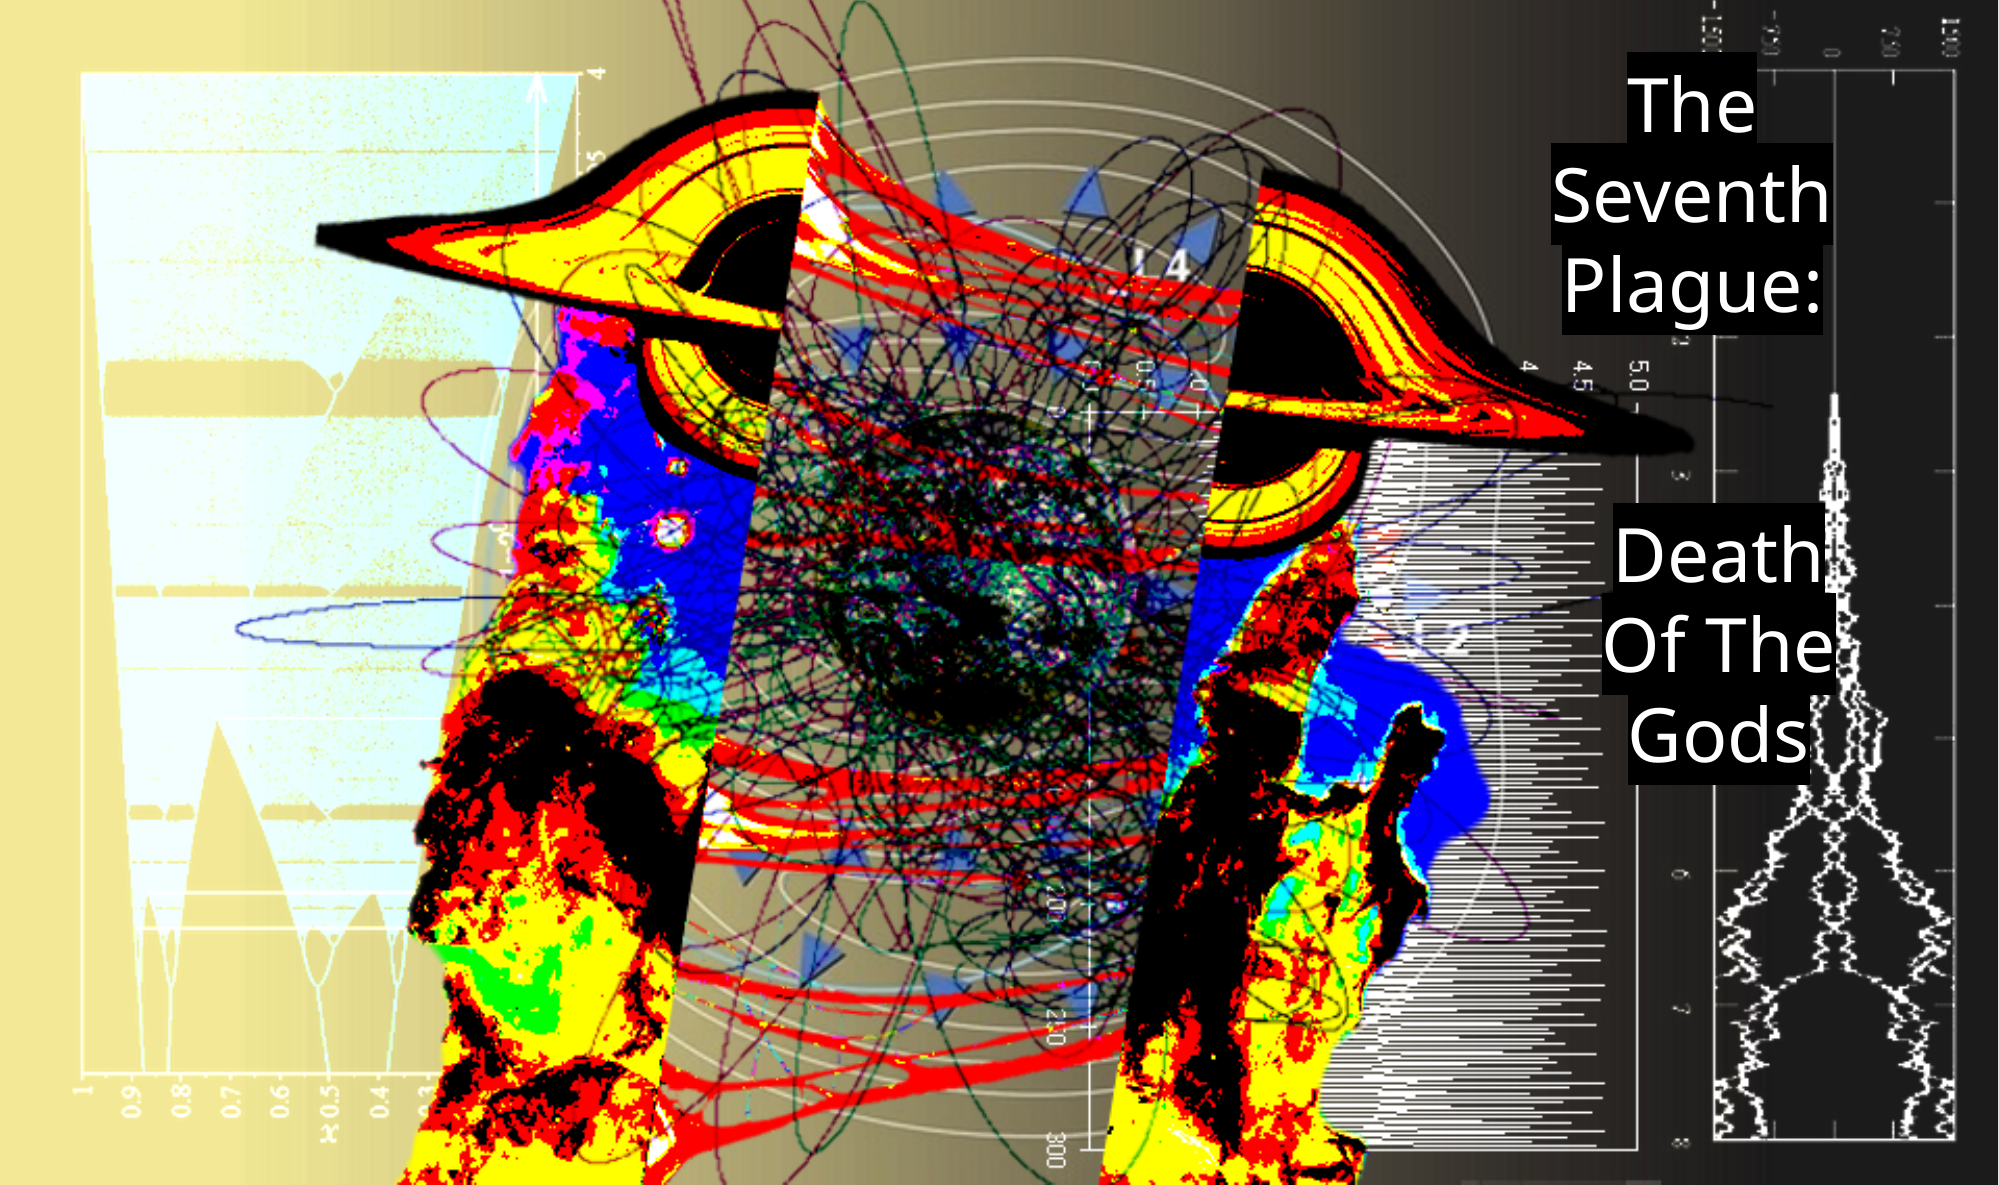

The
Seventh
Plague:
Death
Of The
Gods